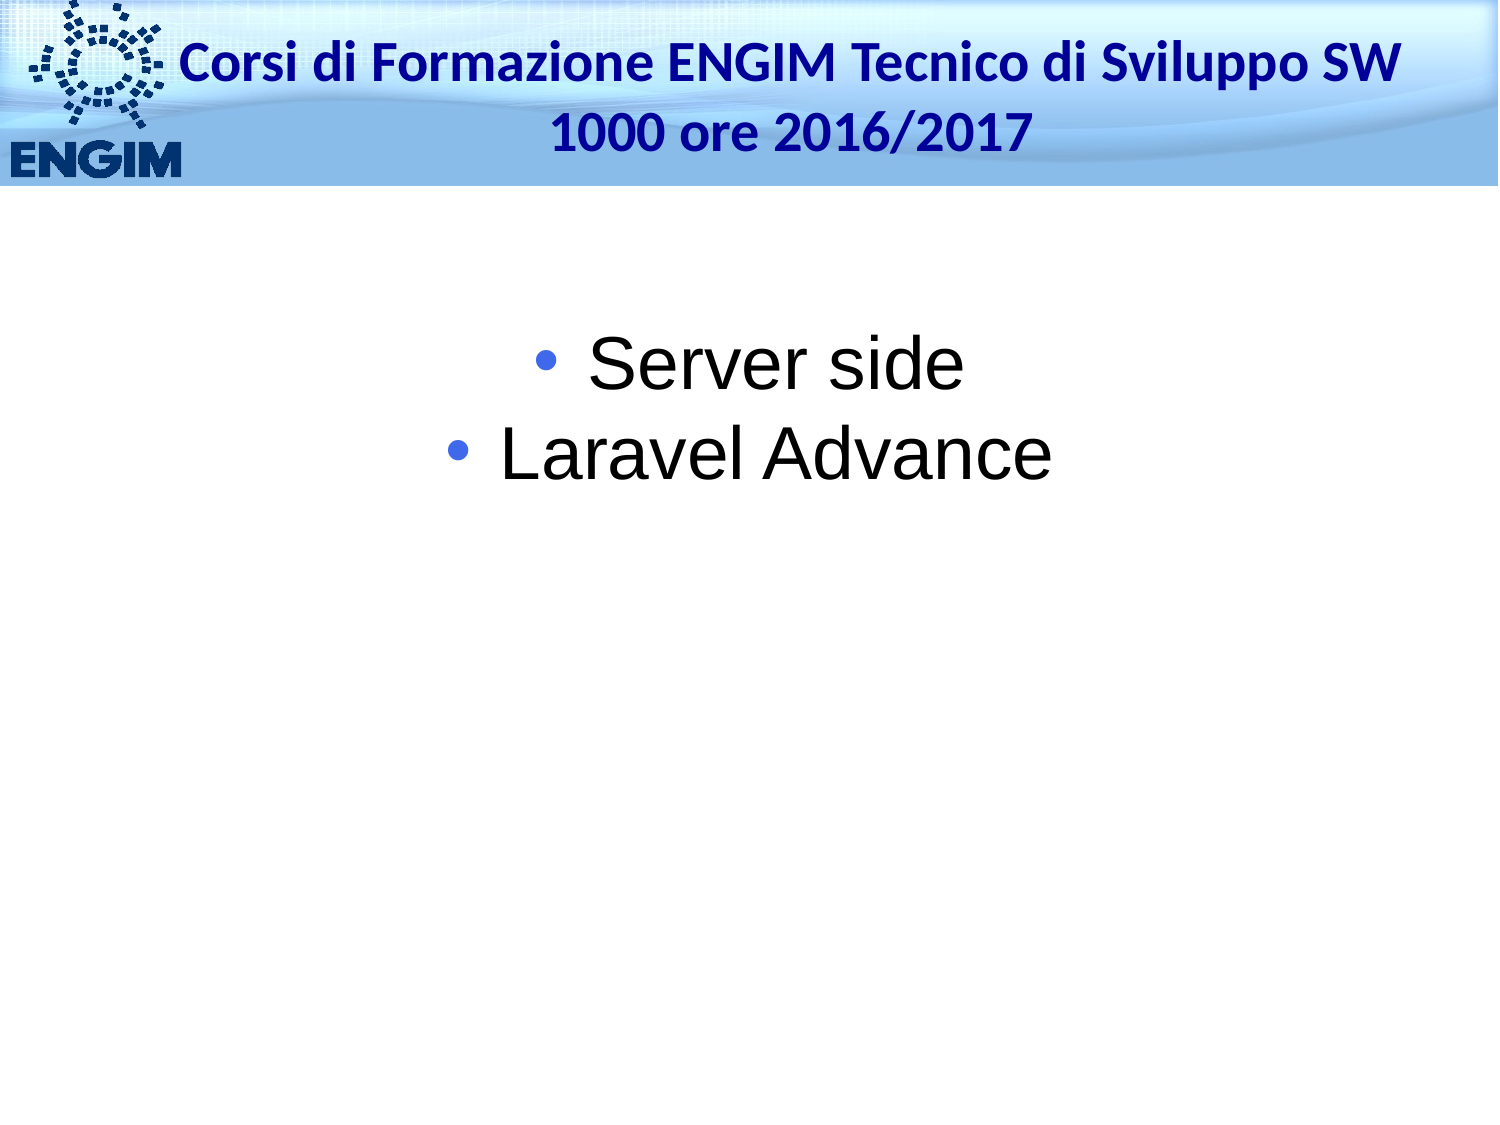

Corsi di Formazione ENGIM Tecnico di Sviluppo SW 1000 ore 2016/2017
Server side
Laravel Advance